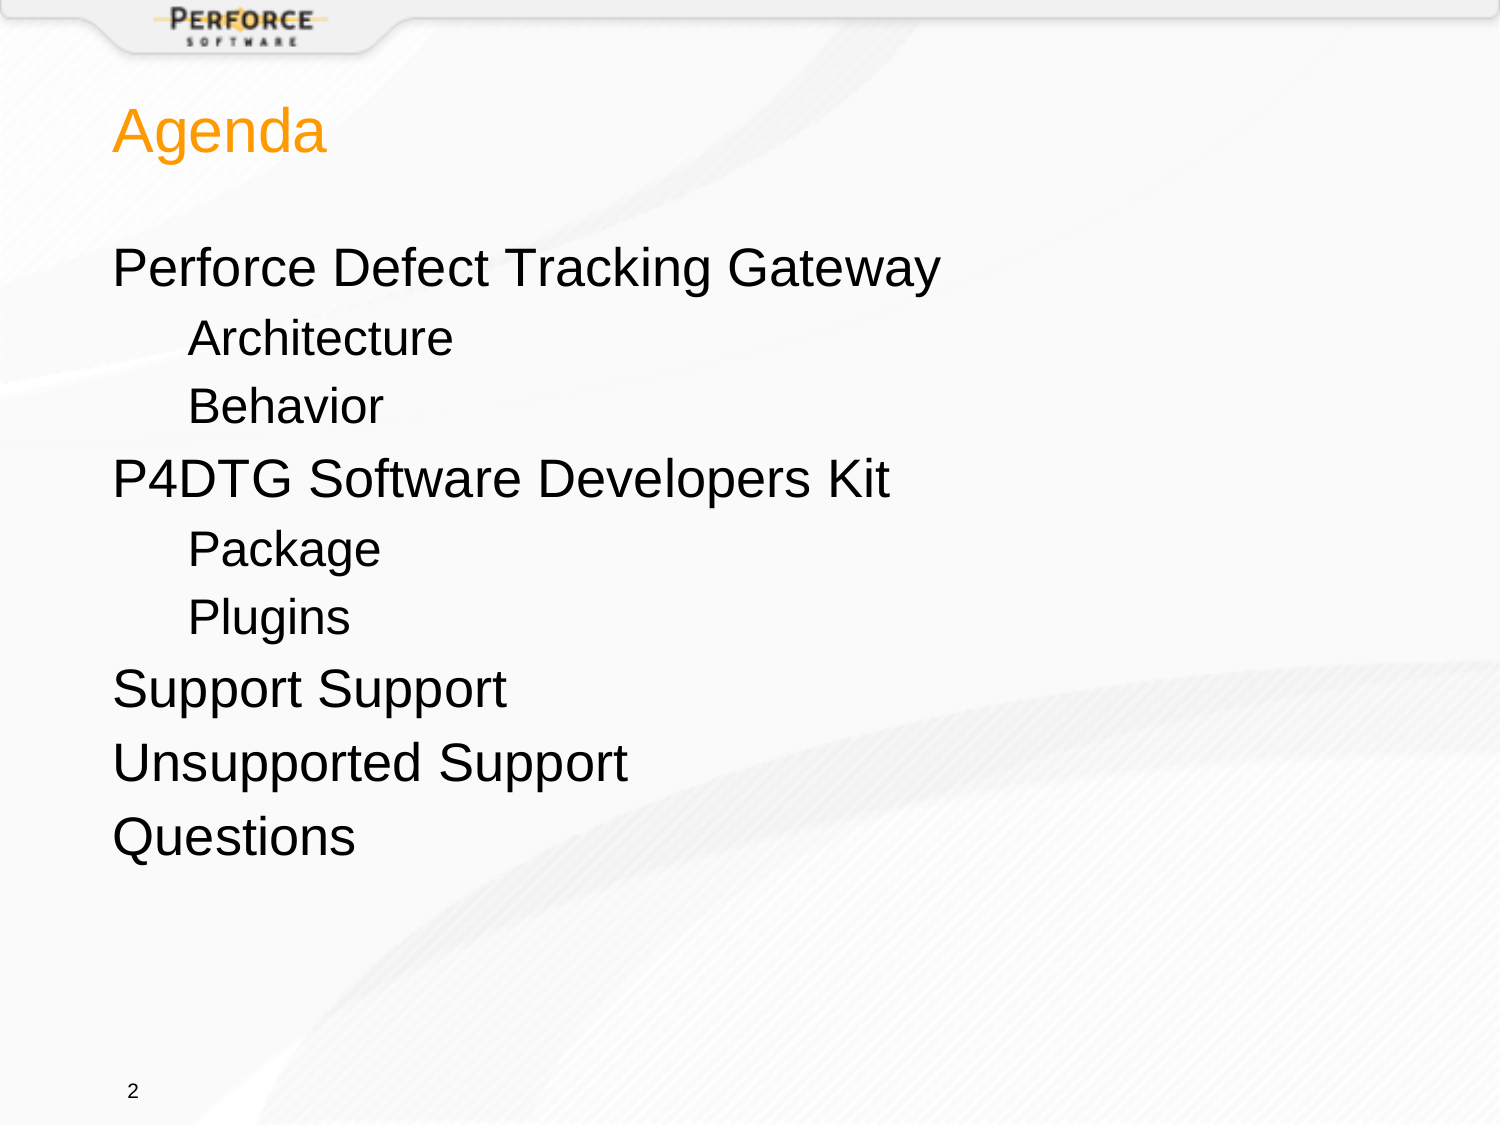

# Agenda
Perforce Defect Tracking Gateway
Architecture
Behavior
P4DTG Software Developers Kit
Package
Plugins
Support Support
Unsupported Support
Questions